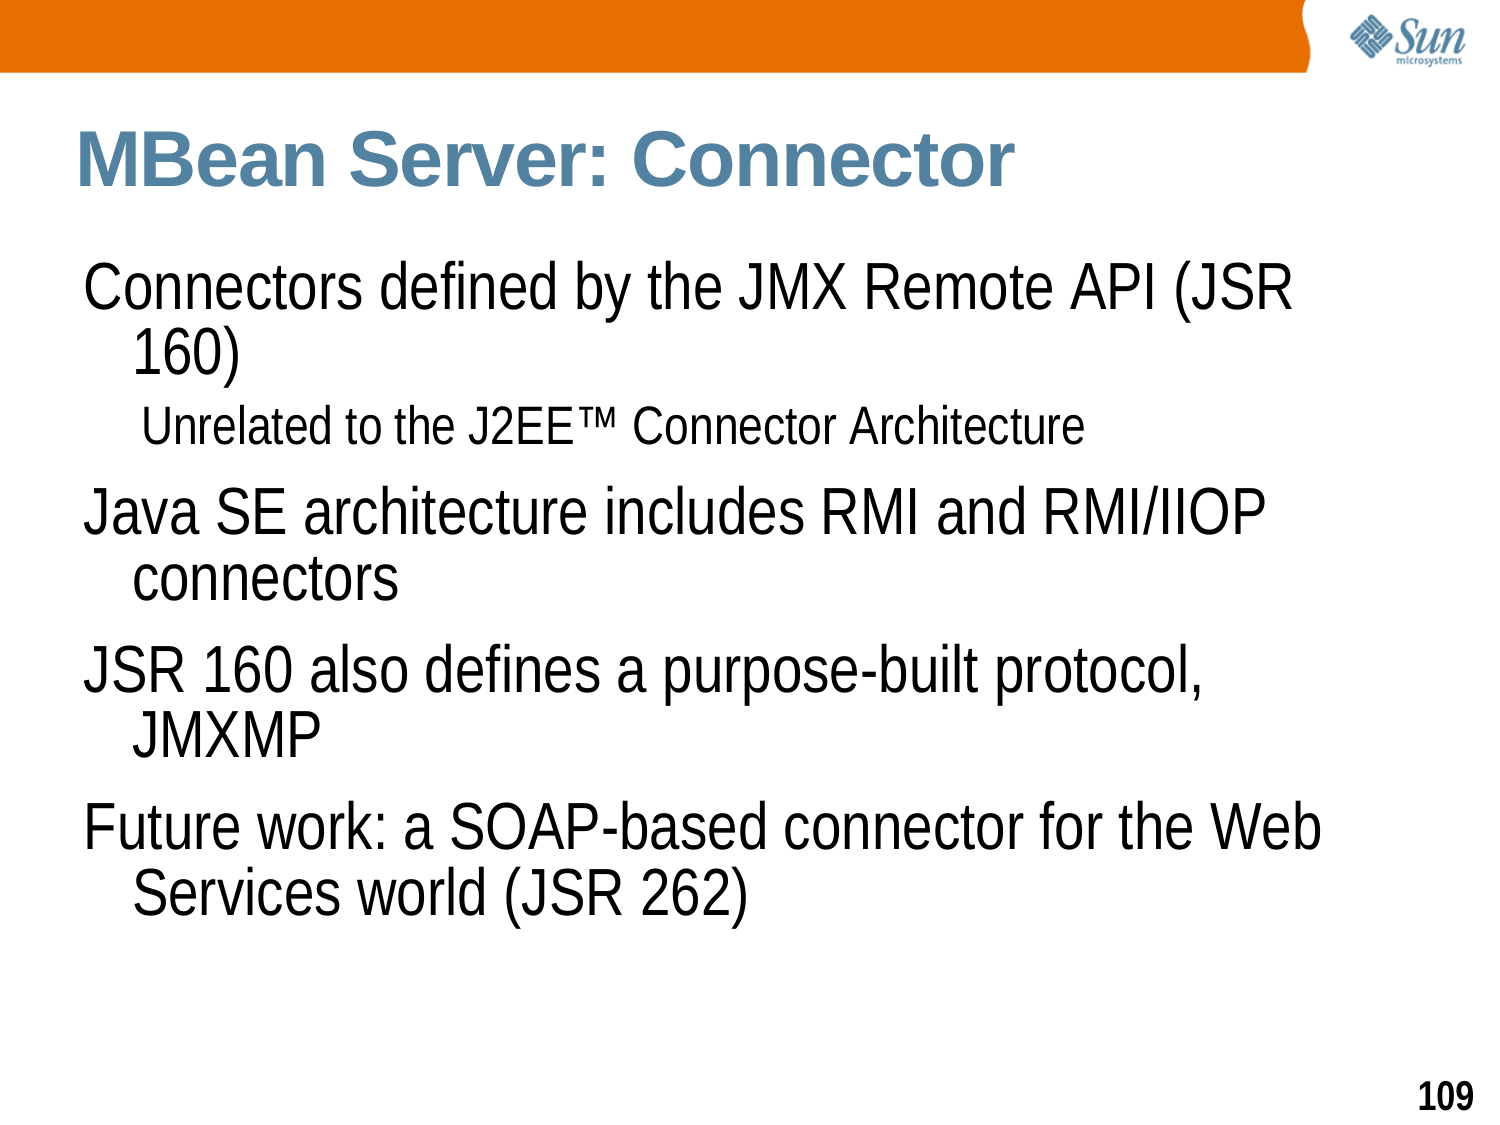

# MBean Server: Connector
Connectors defined by the JMX Remote API (JSR 160)
Unrelated to the J2EE™ Connector Architecture
Java SE architecture includes RMI and RMI/IIOP connectors
JSR 160 also defines a purpose-built protocol, JMXMP
Future work: a SOAP-based connector for the Web Services world (JSR 262)